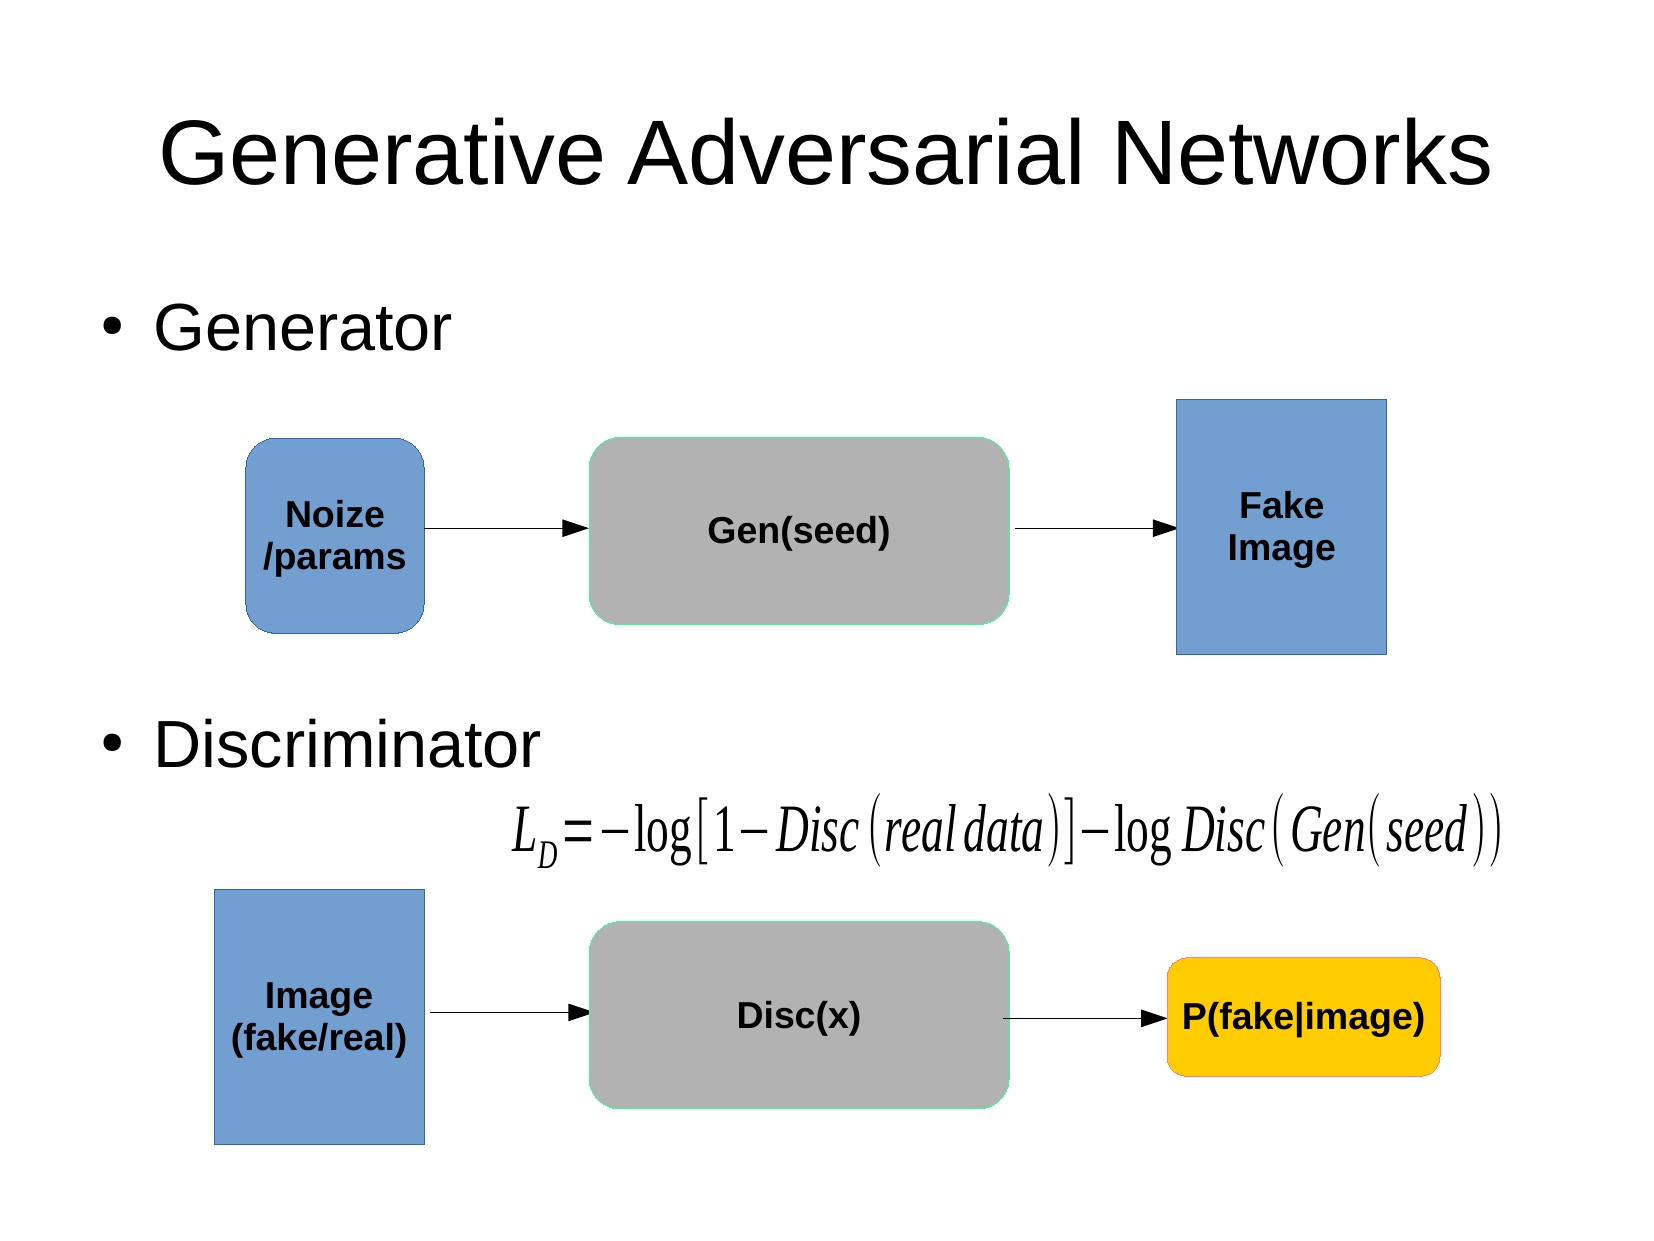

# Generative Adversarial Networks
Generator
Discriminator
Image
Fake
Image
Gen(seed)
Noize
/params
Image
(fake/real)
Disc(x)
P(fake|image)